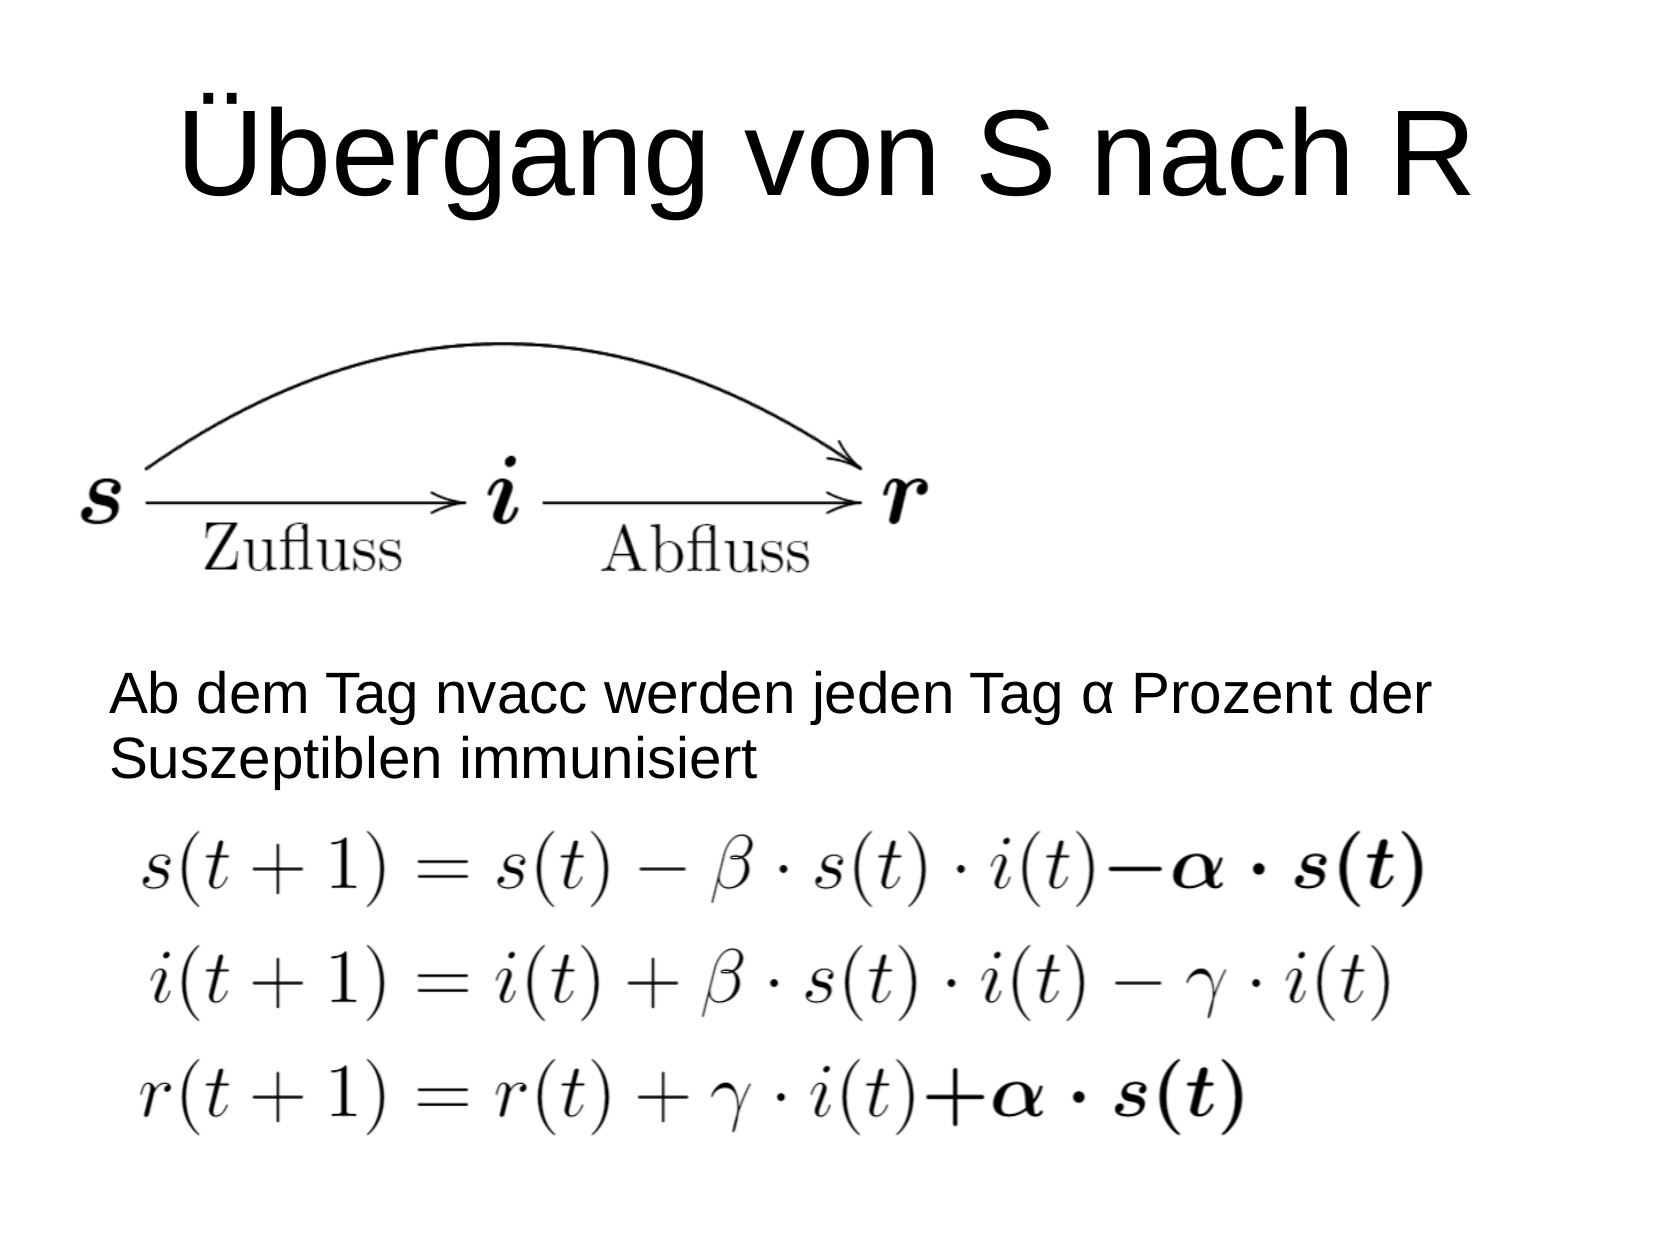

# Übergang von S nach R
Ab dem Tag nvacc werden jeden Tag α Prozent der Suszeptiblen immunisiert